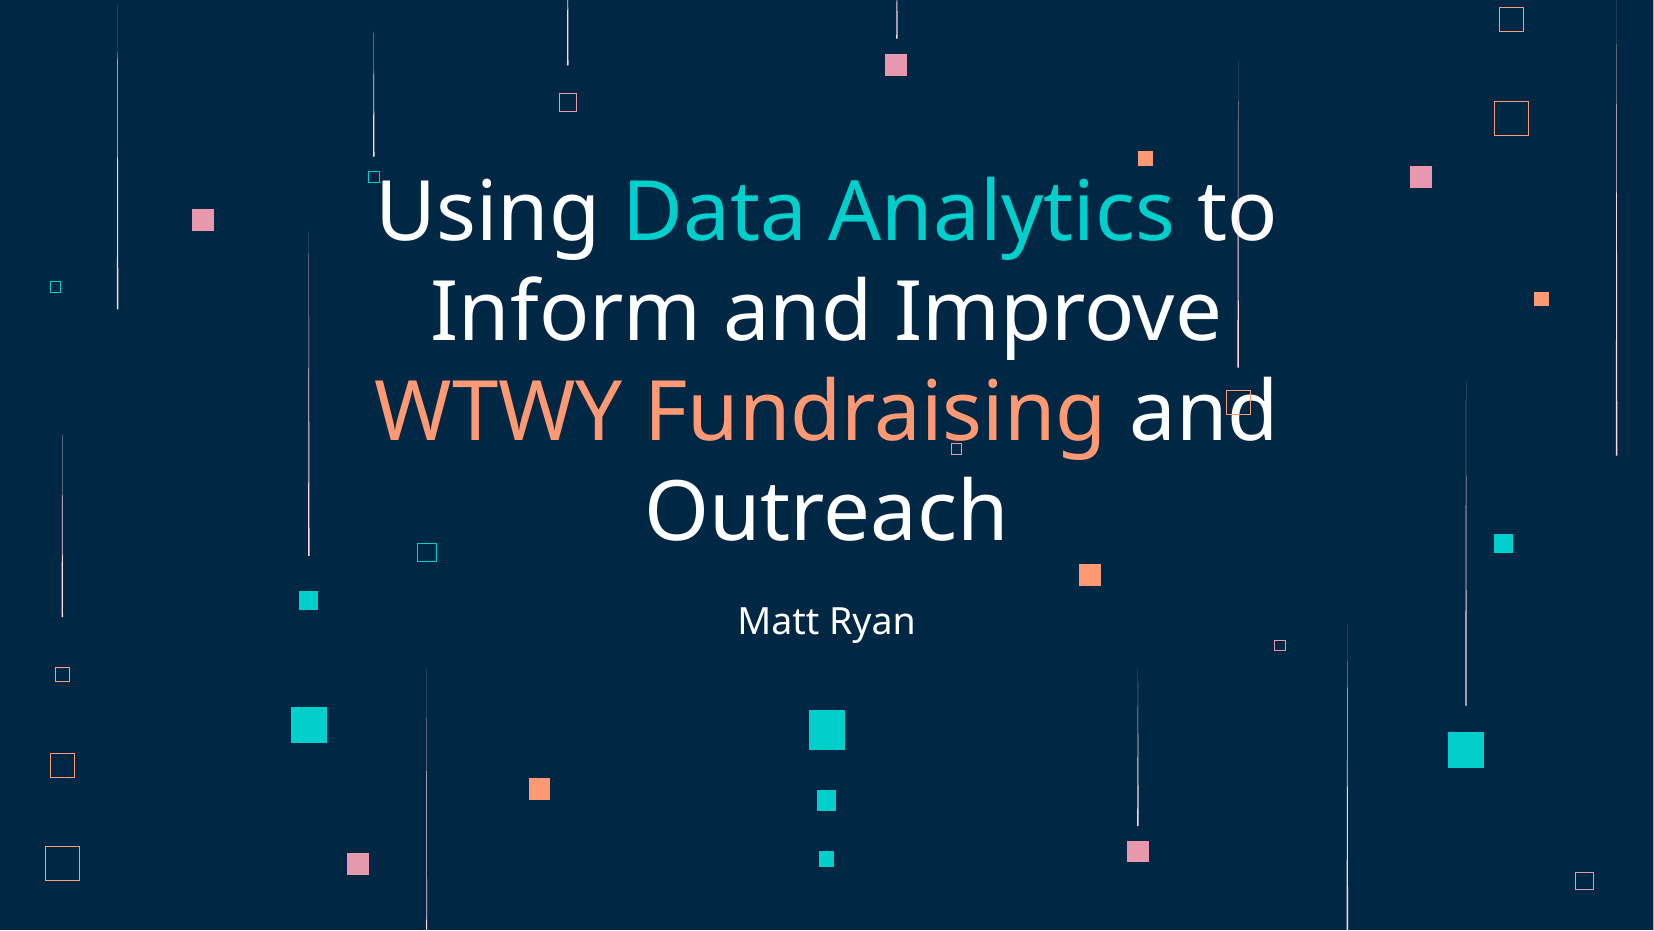

Using Data Analytics to Inform and Improve WTWY Fundraising and Outreach
# Matt Ryan